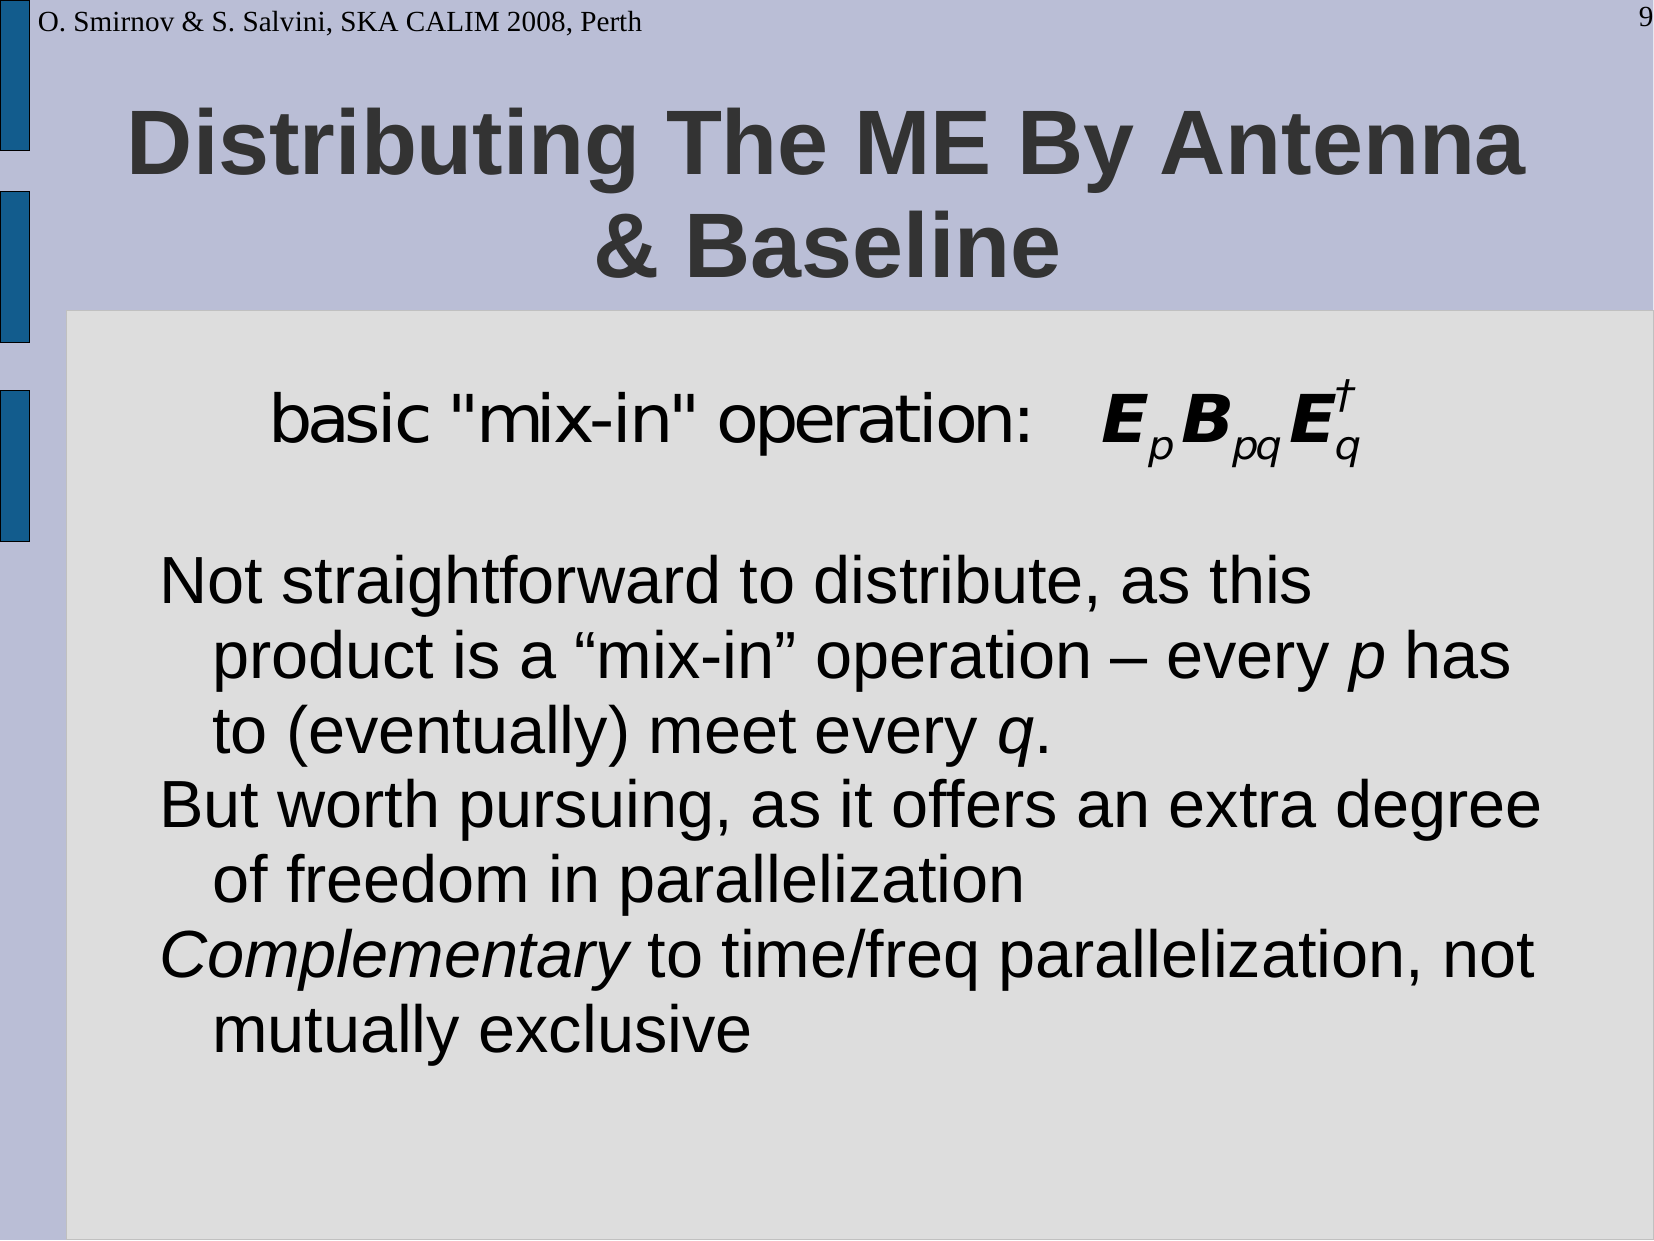

9
O. Smirnov & S. Salvini, SKA CALIM 2008, Perth
# Distributing The ME By Antenna & Baseline
Not straightforward to distribute, as this product is a “mix-in” operation – every p has to (eventually) meet every q.
But worth pursuing, as it offers an extra degree of freedom in parallelization
Complementary to time/freq parallelization, not mutually exclusive